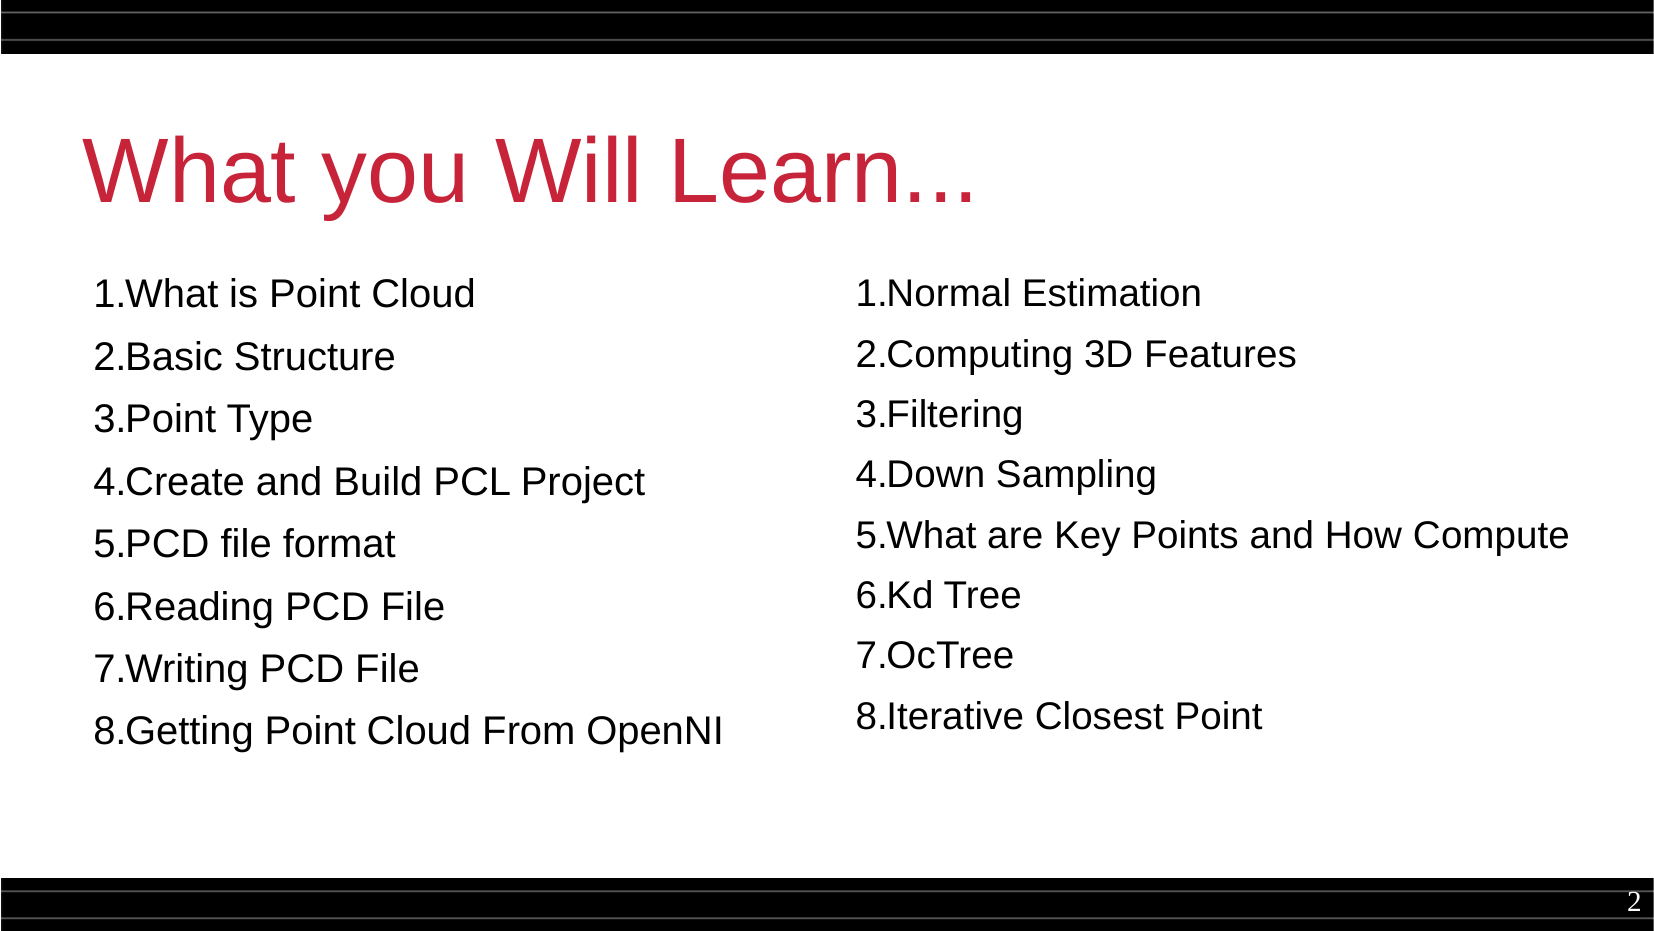

# What you Will Learn...
What is Point Cloud
Basic Structure
Point Type
Create and Build PCL Project
PCD file format
Reading PCD File
Writing PCD File
Getting Point Cloud From OpenNI
Normal Estimation
Computing 3D Features
Filtering
Down Sampling
What are Key Points and How Compute
Kd Tree
OcTree
Iterative Closest Point